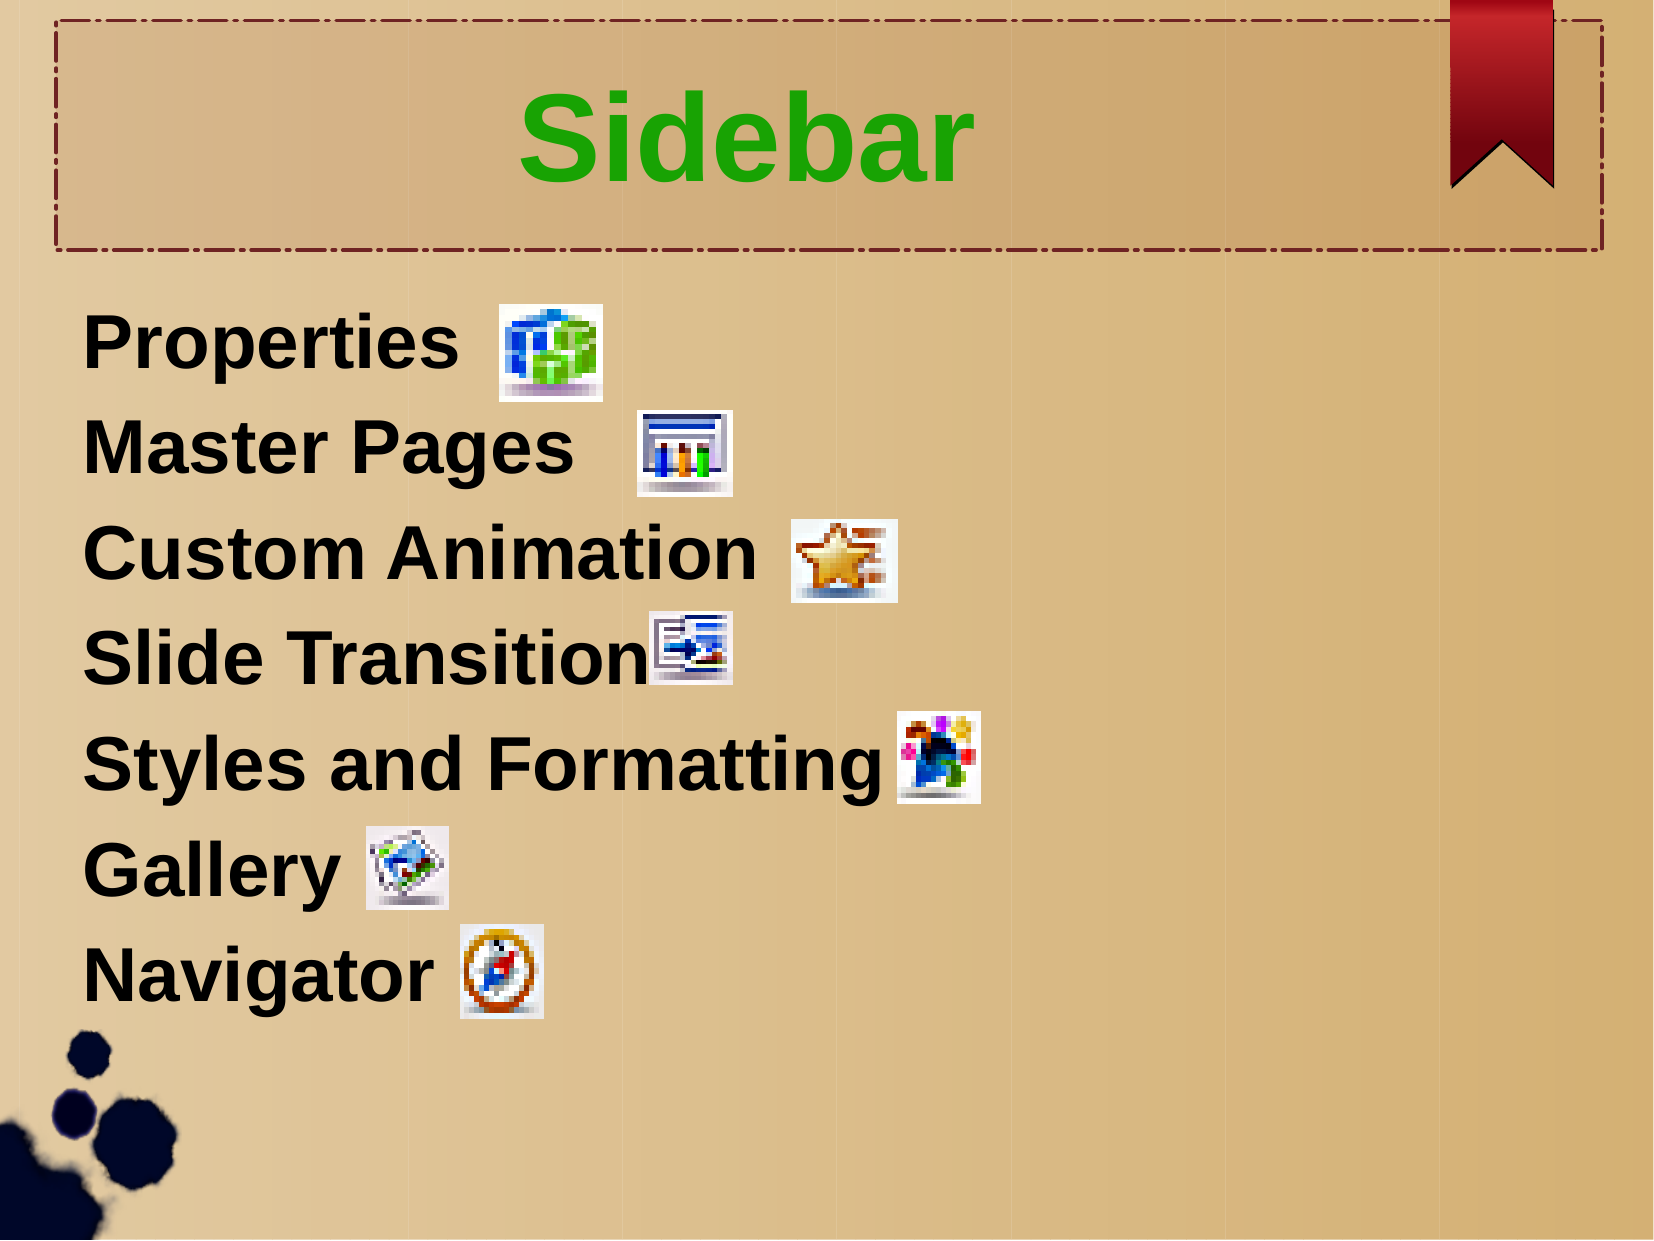

# Sidebar
Properties
Master Pages
Custom Animation
Slide Transition
Styles and Formatting
Gallery
Navigator